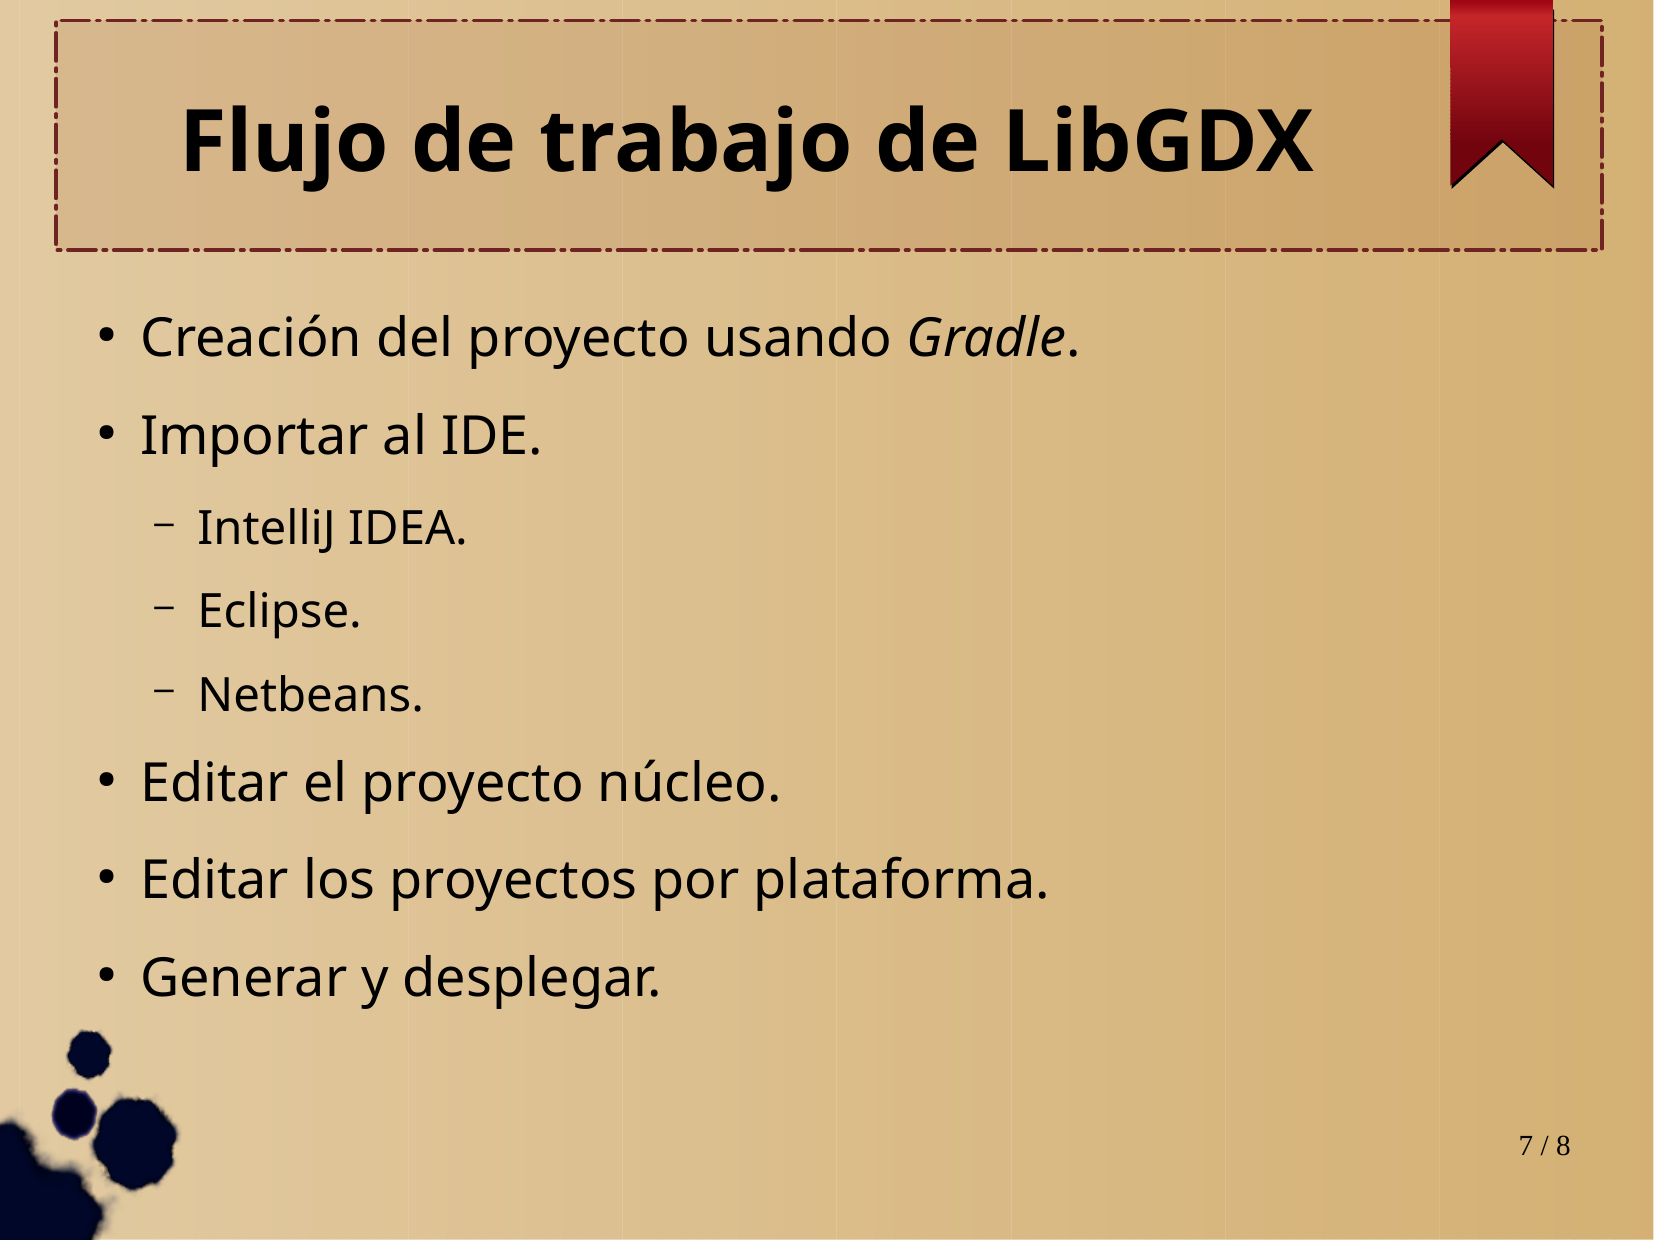

# Flujo de trabajo de LibGDX
Creación del proyecto usando Gradle.
Importar al IDE.
IntelliJ IDEA.
Eclipse.
Netbeans.
Editar el proyecto núcleo.
Editar los proyectos por plataforma.
Generar y desplegar.
7